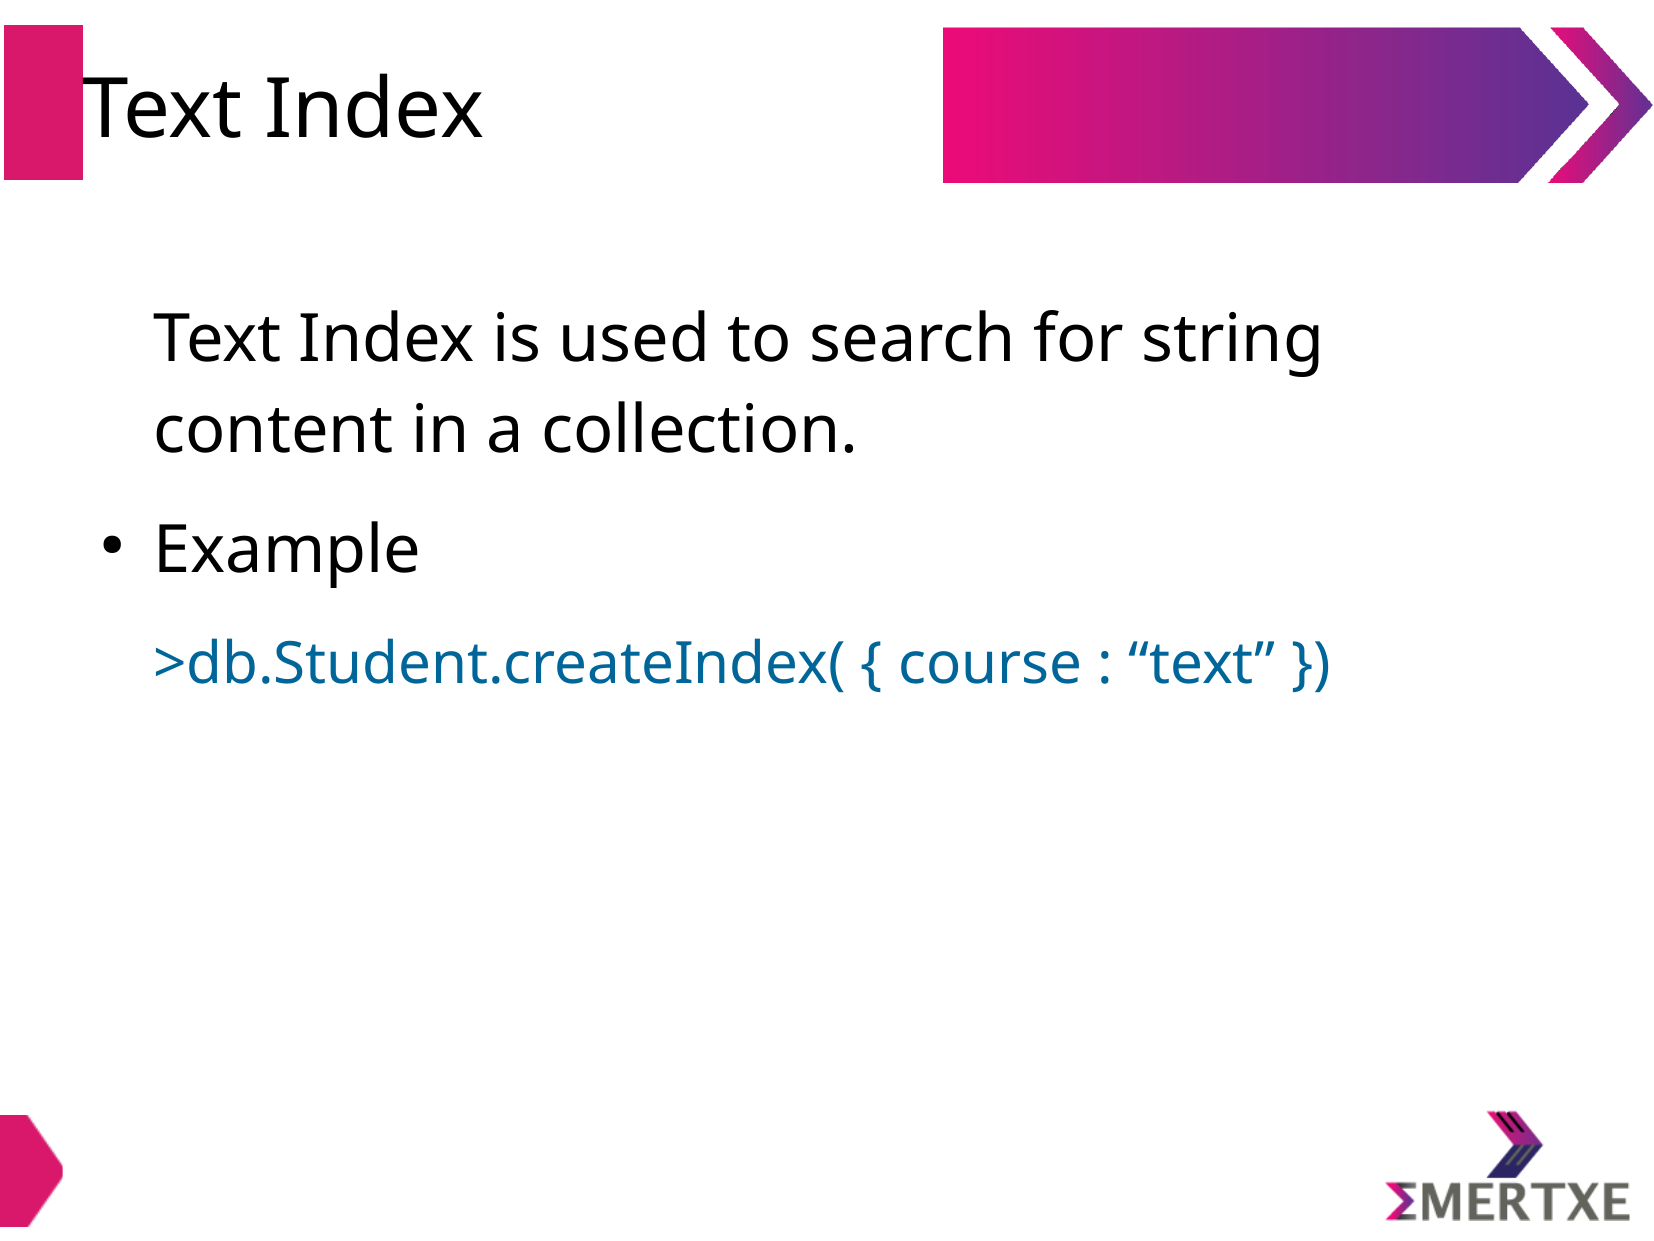

# Text Index
Text Index is used to search for string content in a collection.
Example
>db.Student.createIndex( { course : “text” })